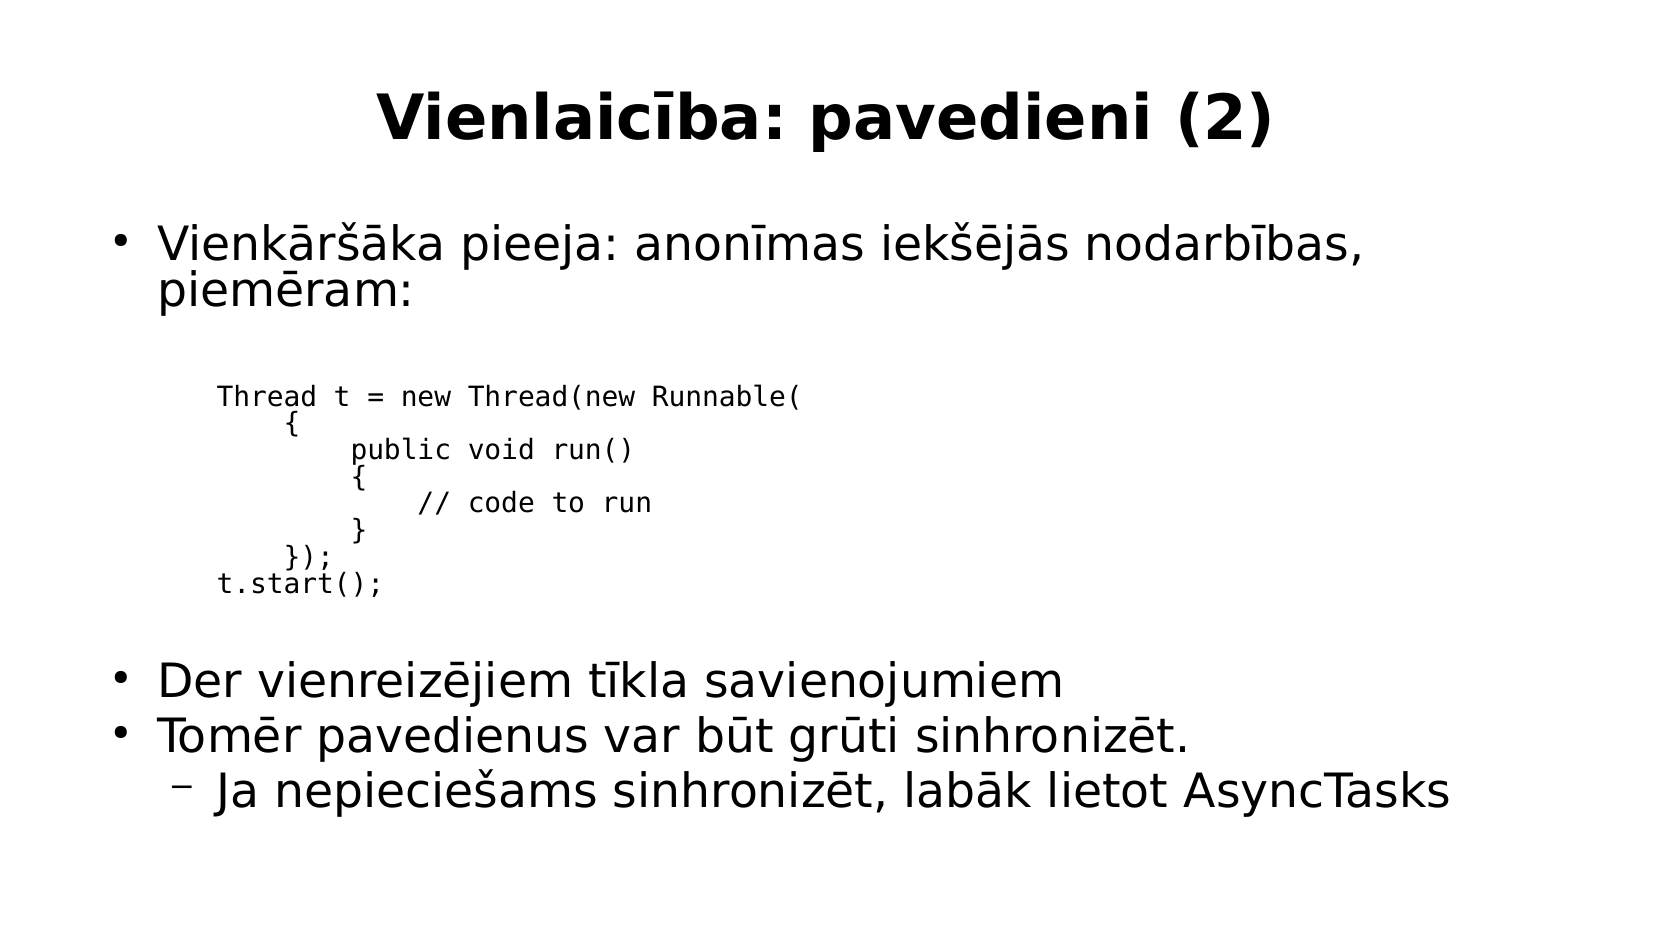

# Vienlaicība: pavedieni (2)
Vienkāršāka pieeja: anonīmas iekšējās nodarbības, piemēram:
Thread t = new Thread(new Runnable(
 {
 public void run()
 {
 // code to run
 }
 });
t.start();
Der vienreizējiem tīkla savienojumiem
Tomēr pavedienus var būt grūti sinhronizēt.
Ja nepieciešams sinhronizēt, labāk lietot AsyncTasks